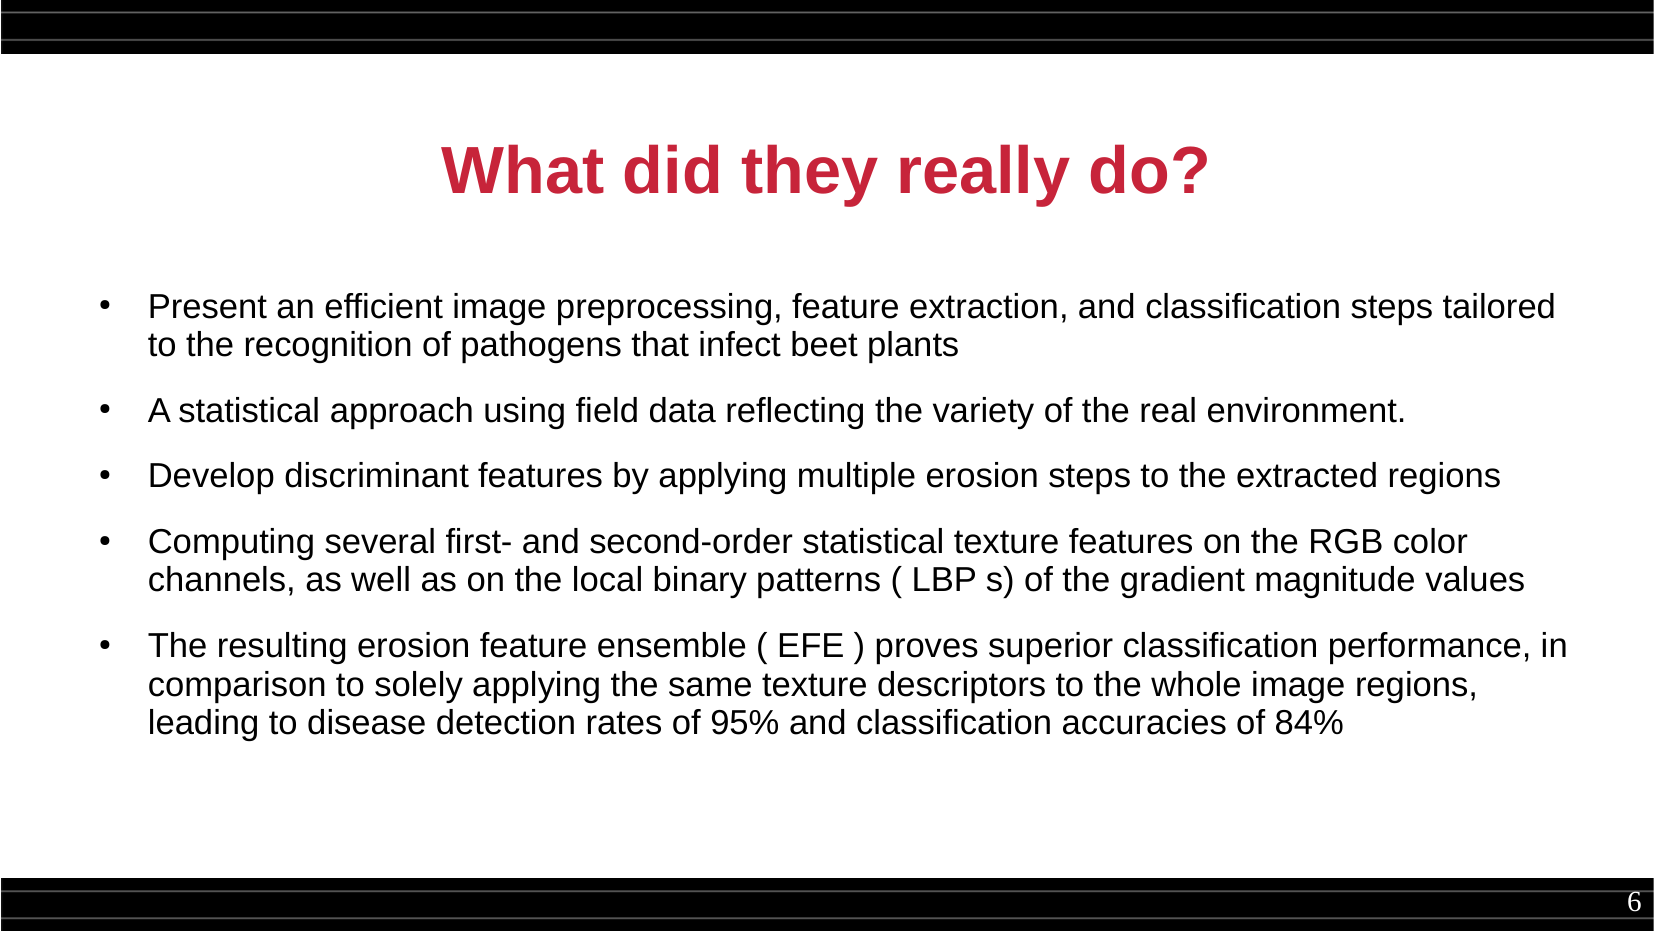

# What did they really do?
Present an efficient image preprocessing, feature extraction, and classification steps tailored to the recognition of pathogens that infect beet plants
A statistical approach using field data reflecting the variety of the real environment.
Develop discriminant features by applying multiple erosion steps to the extracted regions
Computing several first- and second-order statistical texture features on the RGB color channels, as well as on the local binary patterns ( LBP s) of the gradient magnitude values
The resulting erosion feature ensemble ( EFE ) proves superior classification performance, in comparison to solely applying the same texture descriptors to the whole image regions, leading to disease detection rates of 95% and classification accuracies of 84%